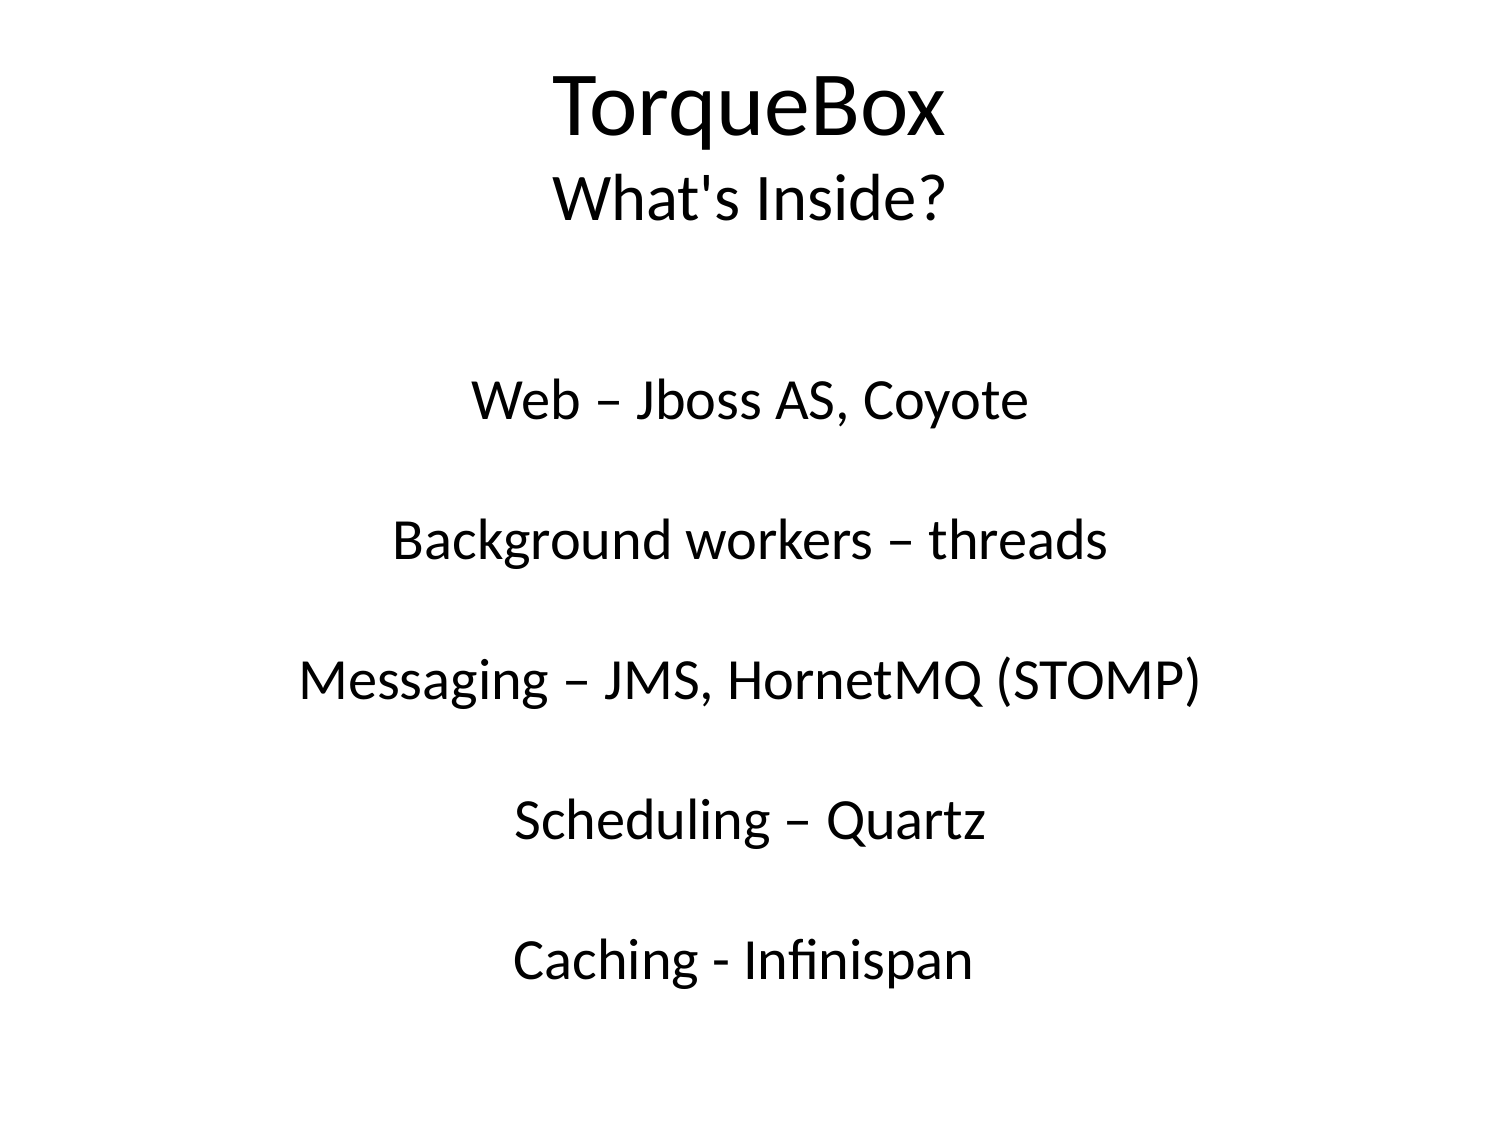

# TorqueBox What's Inside?
Web – Jboss AS, Coyote
Background workers – threads
Messaging – JMS, HornetMQ (STOMP)
Scheduling – Quartz
Caching - Infinispan